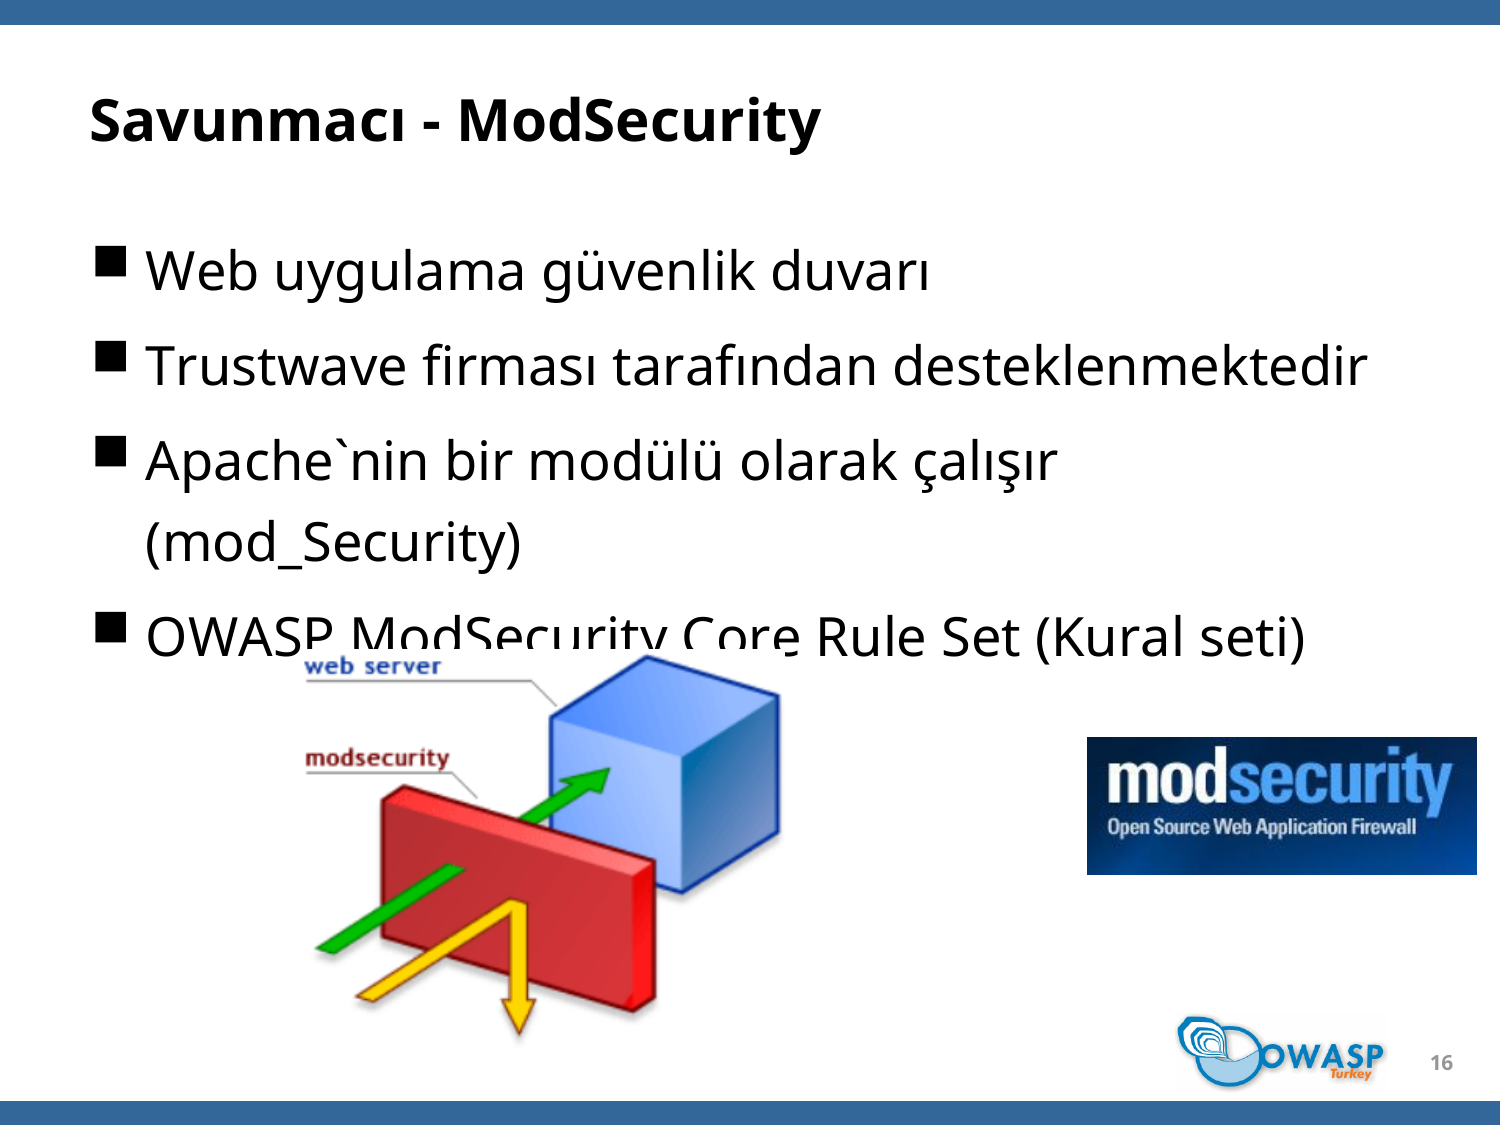

# Savunmacı - ModSecurity
Web uygulama güvenlik duvarı
Trustwave firması tarafından desteklenmektedir
Apache`nin bir modülü olarak çalışır (mod_Security)
OWASP ModSecurity Core Rule Set (Kural seti)